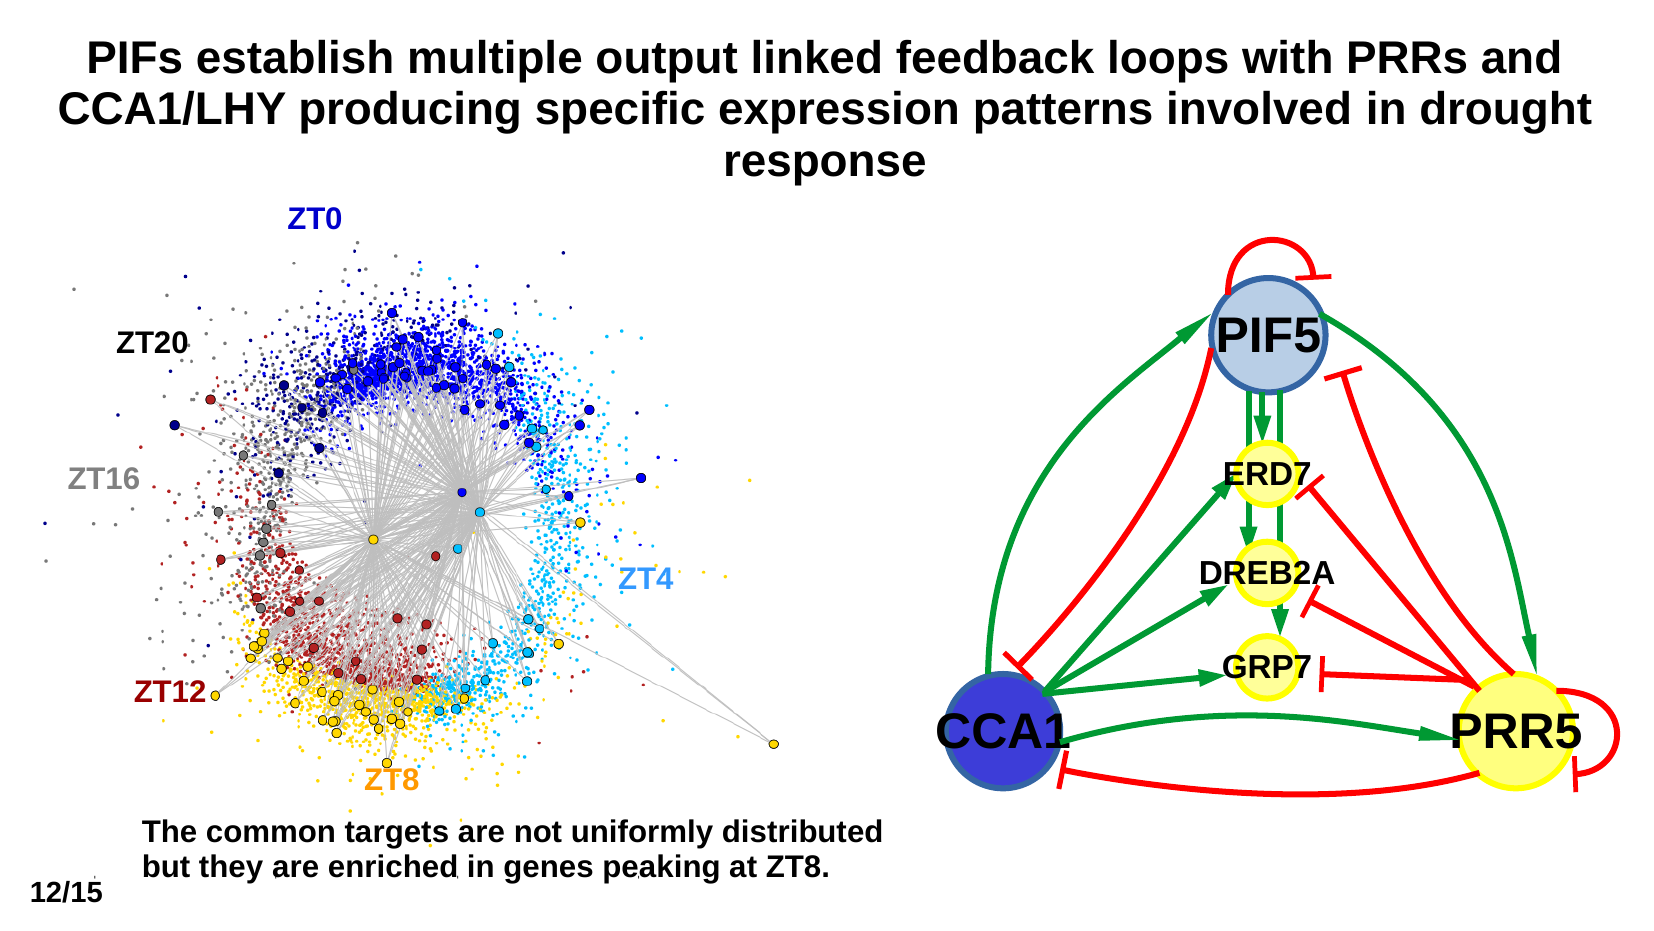

# PIFs establish multiple output linked feedback loops with PRRs and CCA1/LHY producing specific expression patterns involved in drought response
ZT0
PIF5
ZT20
ERD7
ZT16
DREB2A
ZT4
GRP7
ZT12
CCA1
PRR5
ZT8
The common targets are not uniformly distributed but they are enriched in genes peaking at ZT8.
 12/15